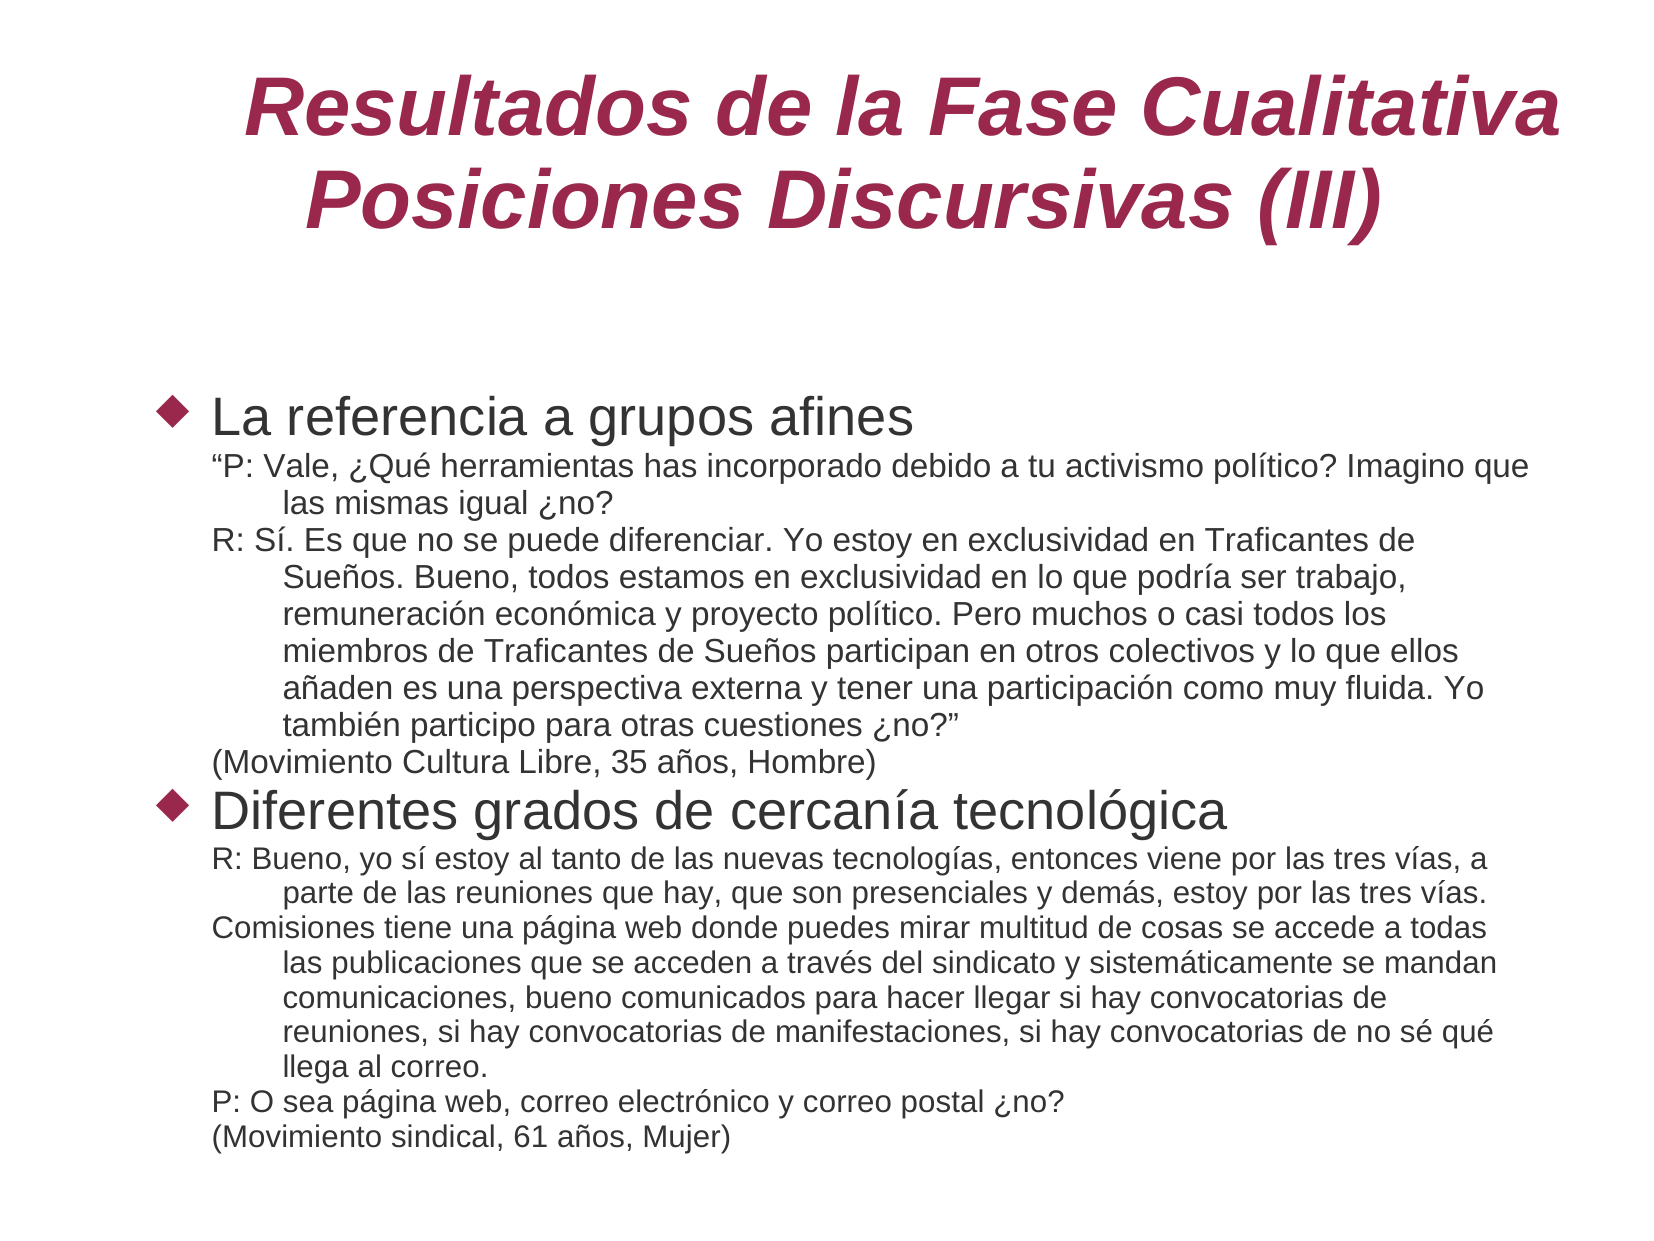

# Resultados de la Fase Cualitativa Posiciones Discursivas (III)
La referencia a grupos afines
“P: Vale, ¿Qué herramientas has incorporado debido a tu activismo político? Imagino que las mismas igual ¿no?
R: Sí. Es que no se puede diferenciar. Yo estoy en exclusividad en Traficantes de Sueños. Bueno, todos estamos en exclusividad en lo que podría ser trabajo, remuneración económica y proyecto político. Pero muchos o casi todos los miembros de Traficantes de Sueños participan en otros colectivos y lo que ellos añaden es una perspectiva externa y tener una participación como muy fluida. Yo también participo para otras cuestiones ¿no?”
(Movimiento Cultura Libre, 35 años, Hombre)
Diferentes grados de cercanía tecnológica
R: Bueno, yo sí estoy al tanto de las nuevas tecnologías, entonces viene por las tres vías, a parte de las reuniones que hay, que son presenciales y demás, estoy por las tres vías.
Comisiones tiene una página web donde puedes mirar multitud de cosas se accede a todas las publicaciones que se acceden a través del sindicato y sistemáticamente se mandan comunicaciones, bueno comunicados para hacer llegar si hay convocatorias de reuniones, si hay convocatorias de manifestaciones, si hay convocatorias de no sé qué llega al correo.
P: O sea página web, correo electrónico y correo postal ¿no?
(Movimiento sindical, 61 años, Mujer)